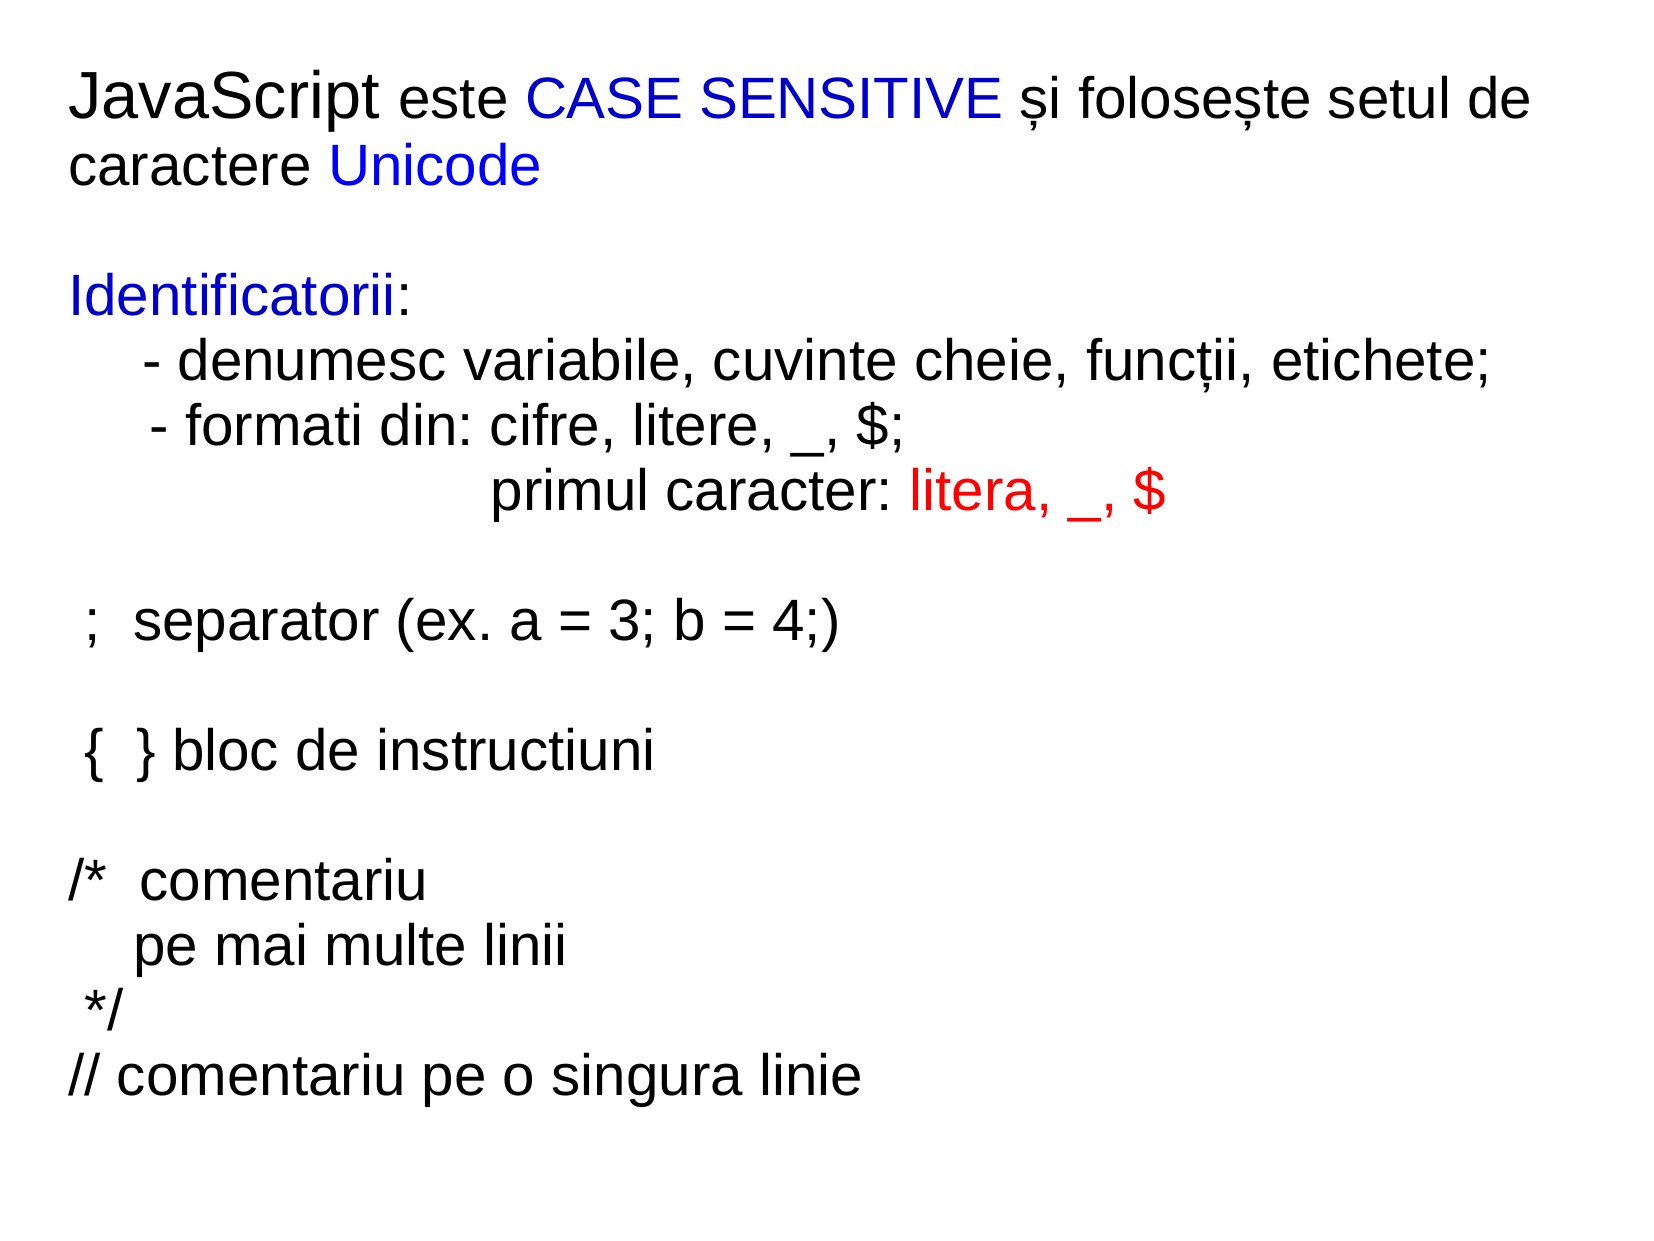

JavaScript este CASE SENSITIVE și folosește setul de caractere Unicode
Identificatorii:
	- denumesc variabile, cuvinte cheie, funcții, etichete;
 - formati din: cifre, litere, _, $;
 primul caracter: litera, _, $
 ; separator (ex. a = 3; b = 4;)
 { } bloc de instructiuni
/* comentariu
 pe mai multe linii
 */
// comentariu pe o singura linie